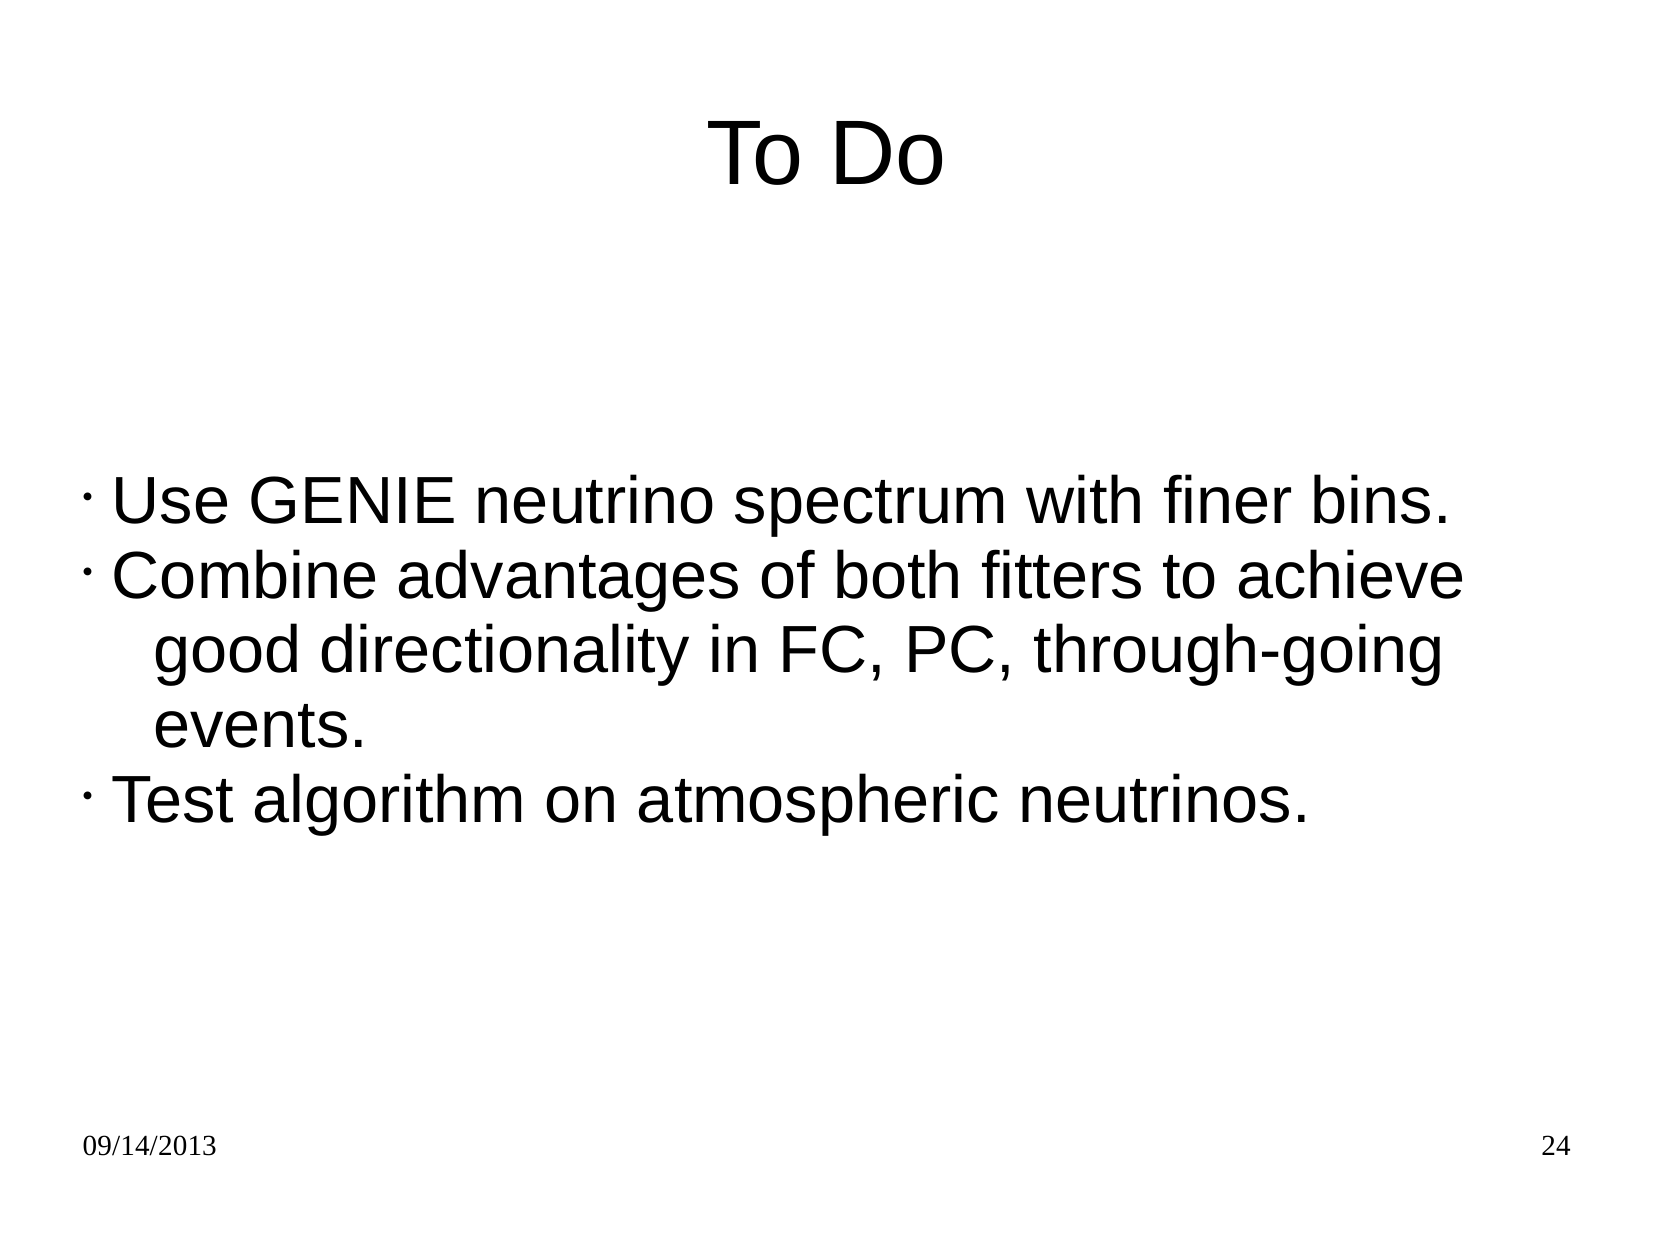

# To Do
 Use GENIE neutrino spectrum with finer bins.
 Combine advantages of both fitters to achieve
good directionality in FC, PC, through-going events.
 Test algorithm on atmospheric neutrinos.
09/14/2013
24